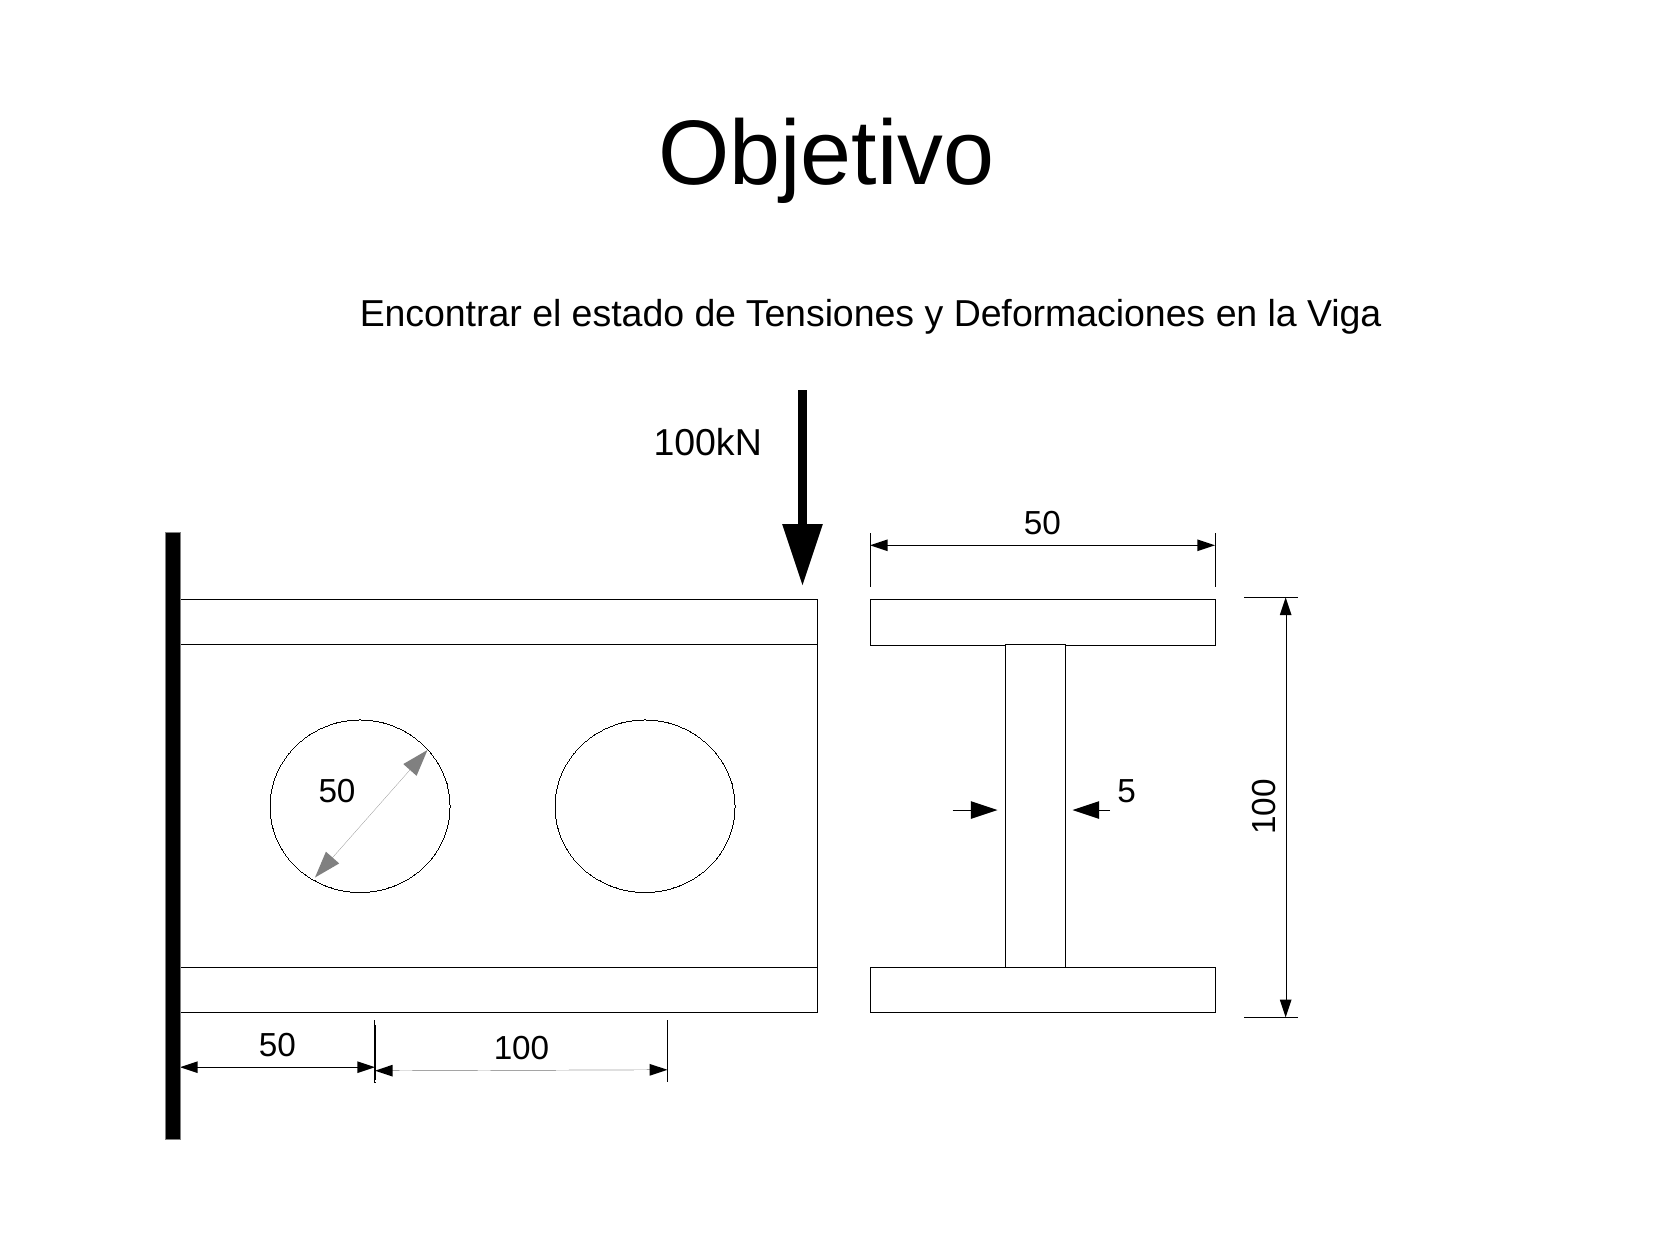

# Objetivo
Encontrar el estado de Tensiones y Deformaciones en la Viga
100kN
50
5